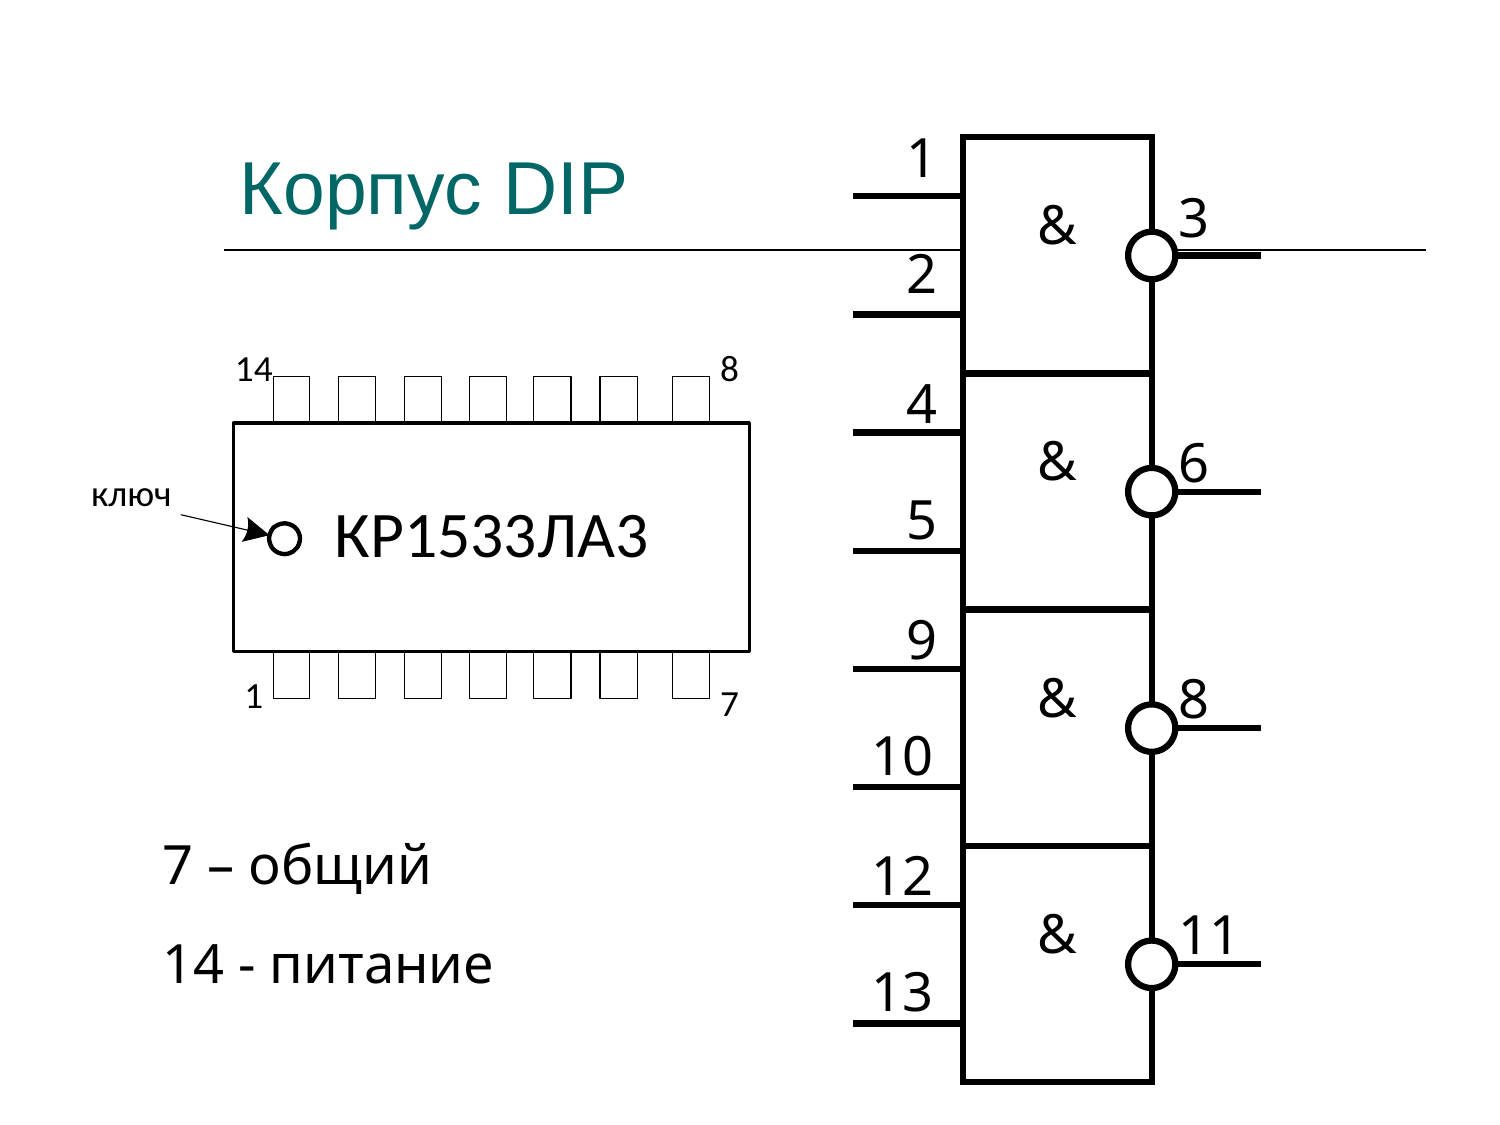

# Корпус DIP
1
&
3
2
4
&
6
5
9
&
8
10
7 – общий
14 - питание
12
&
11
13